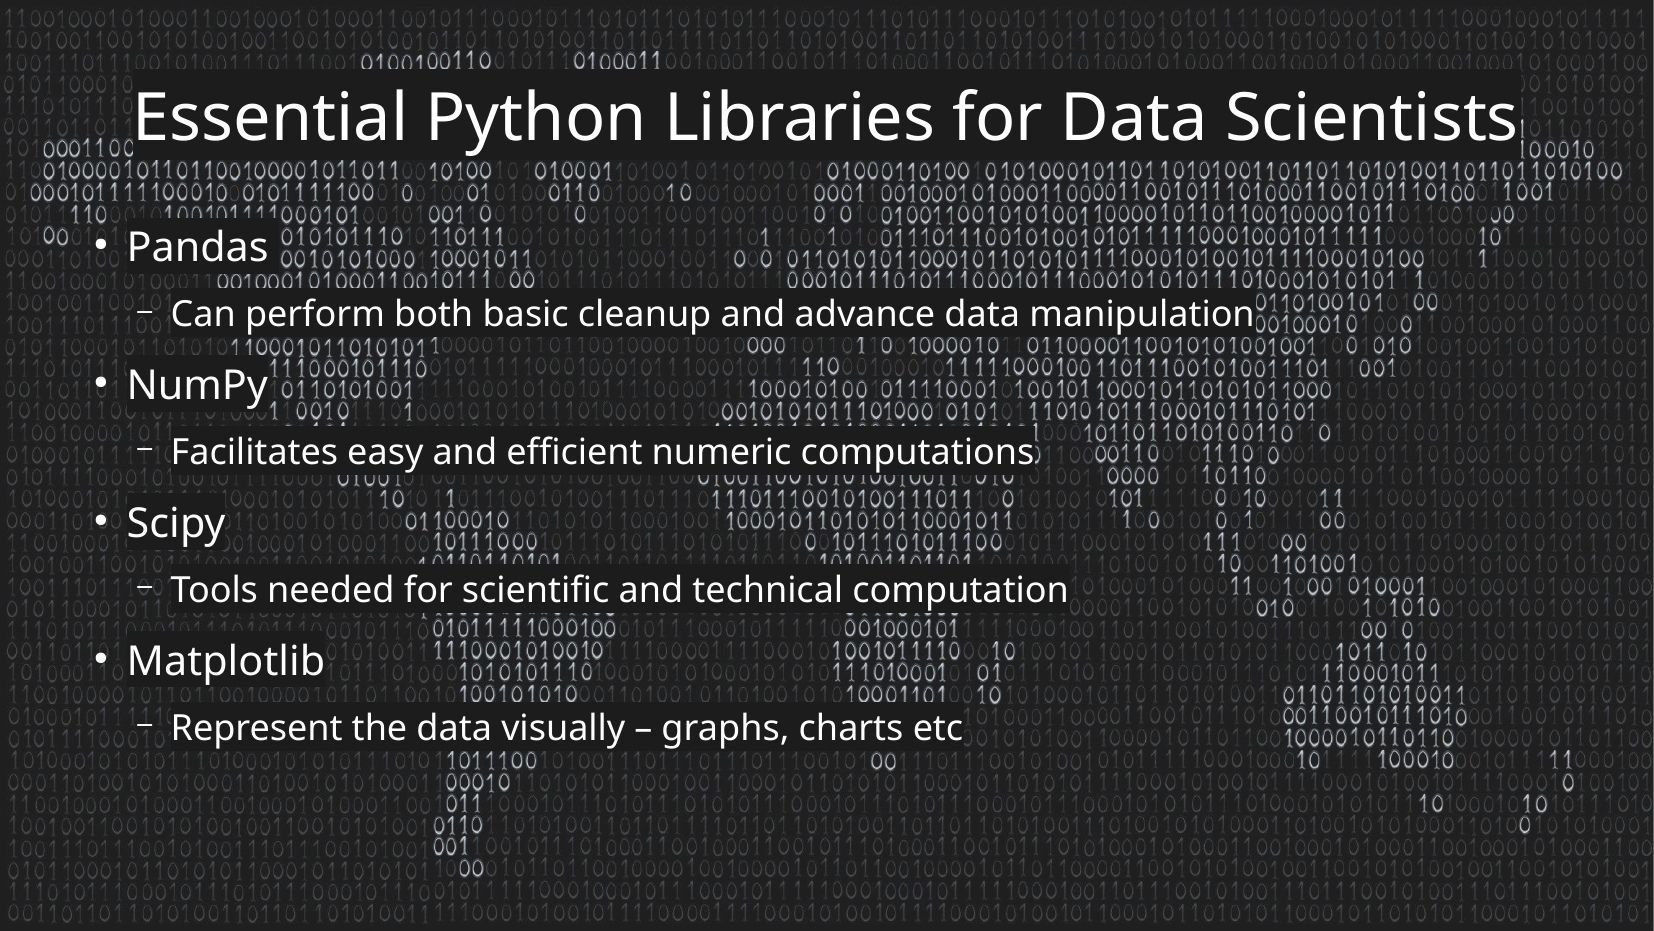

# Essential Python Libraries for Data Scientists
Pandas
Can perform both basic cleanup and advance data manipulation
NumPy
Facilitates easy and efficient numeric computations
Scipy
Tools needed for scientific and technical computation
Matplotlib
Represent the data visually – graphs, charts etc